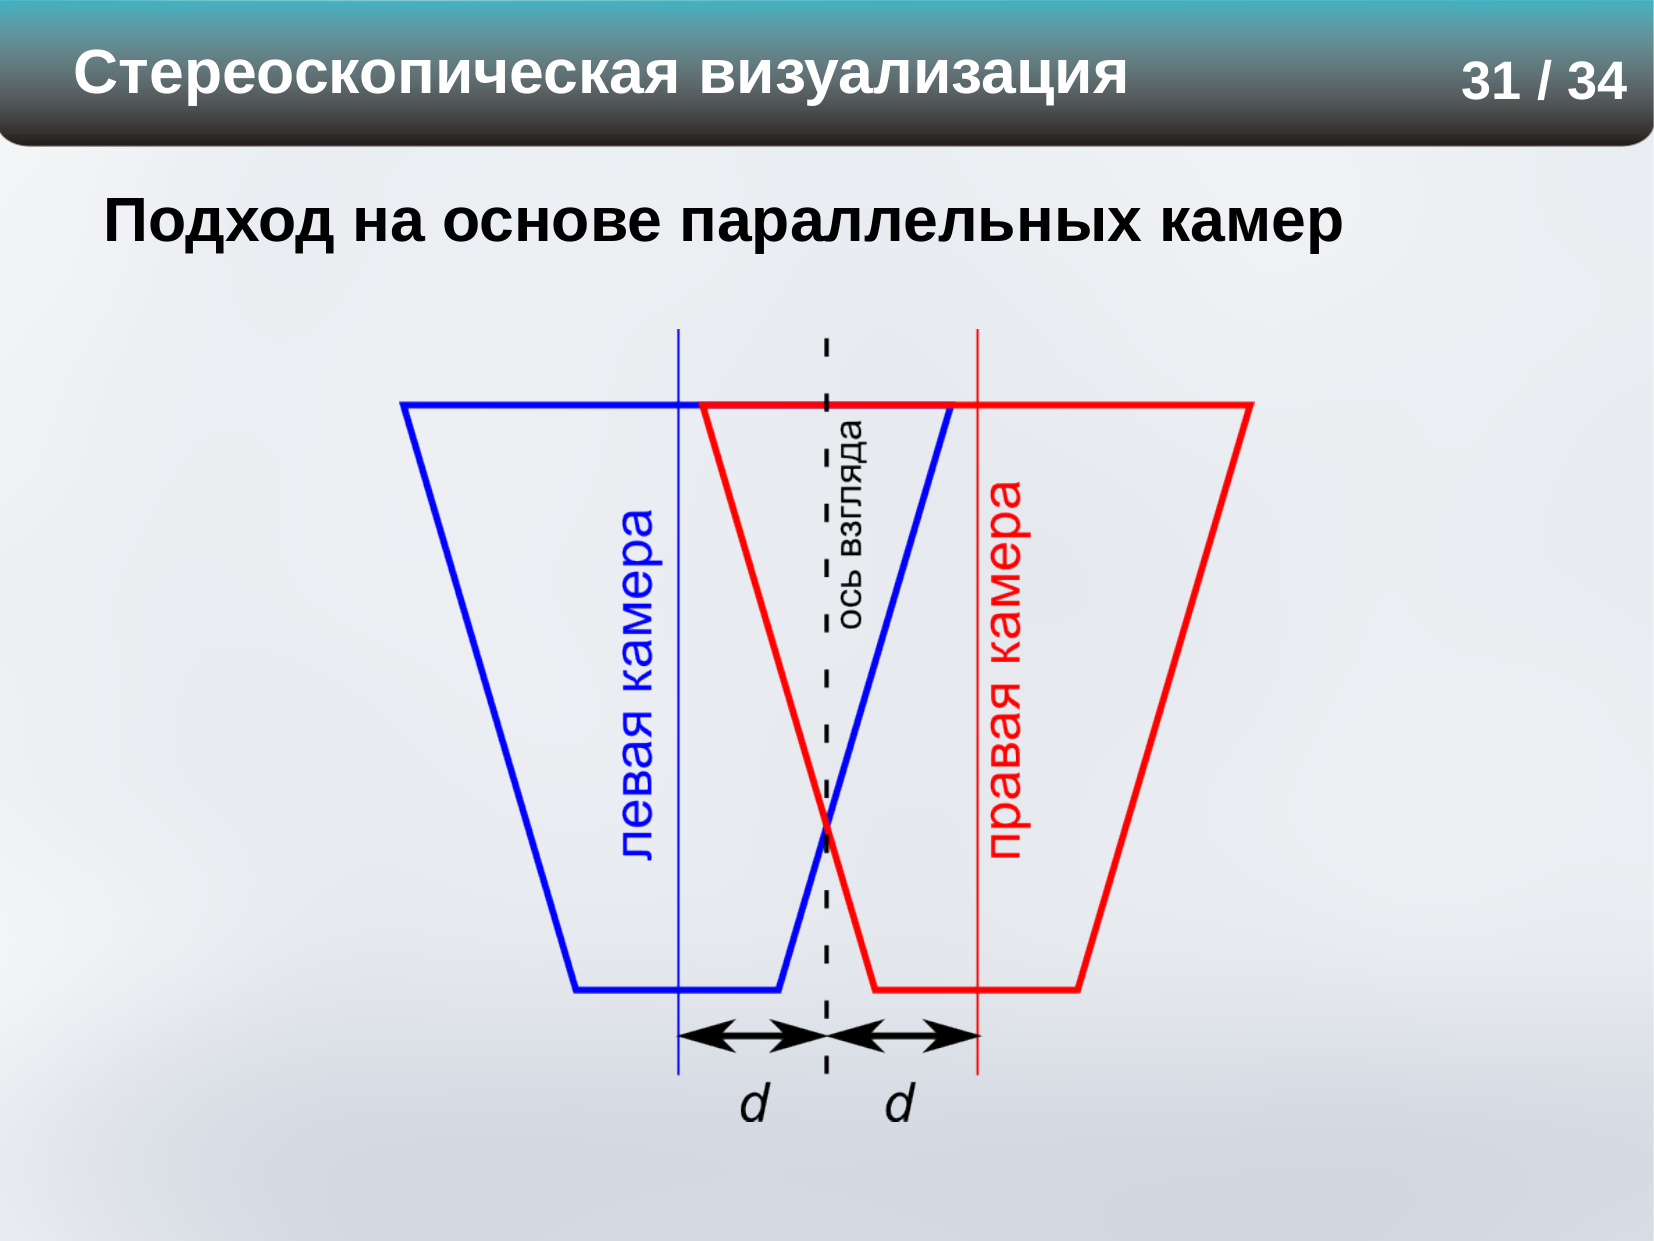

Стереоскопическая визуализация
Подход на основе параллельных камер